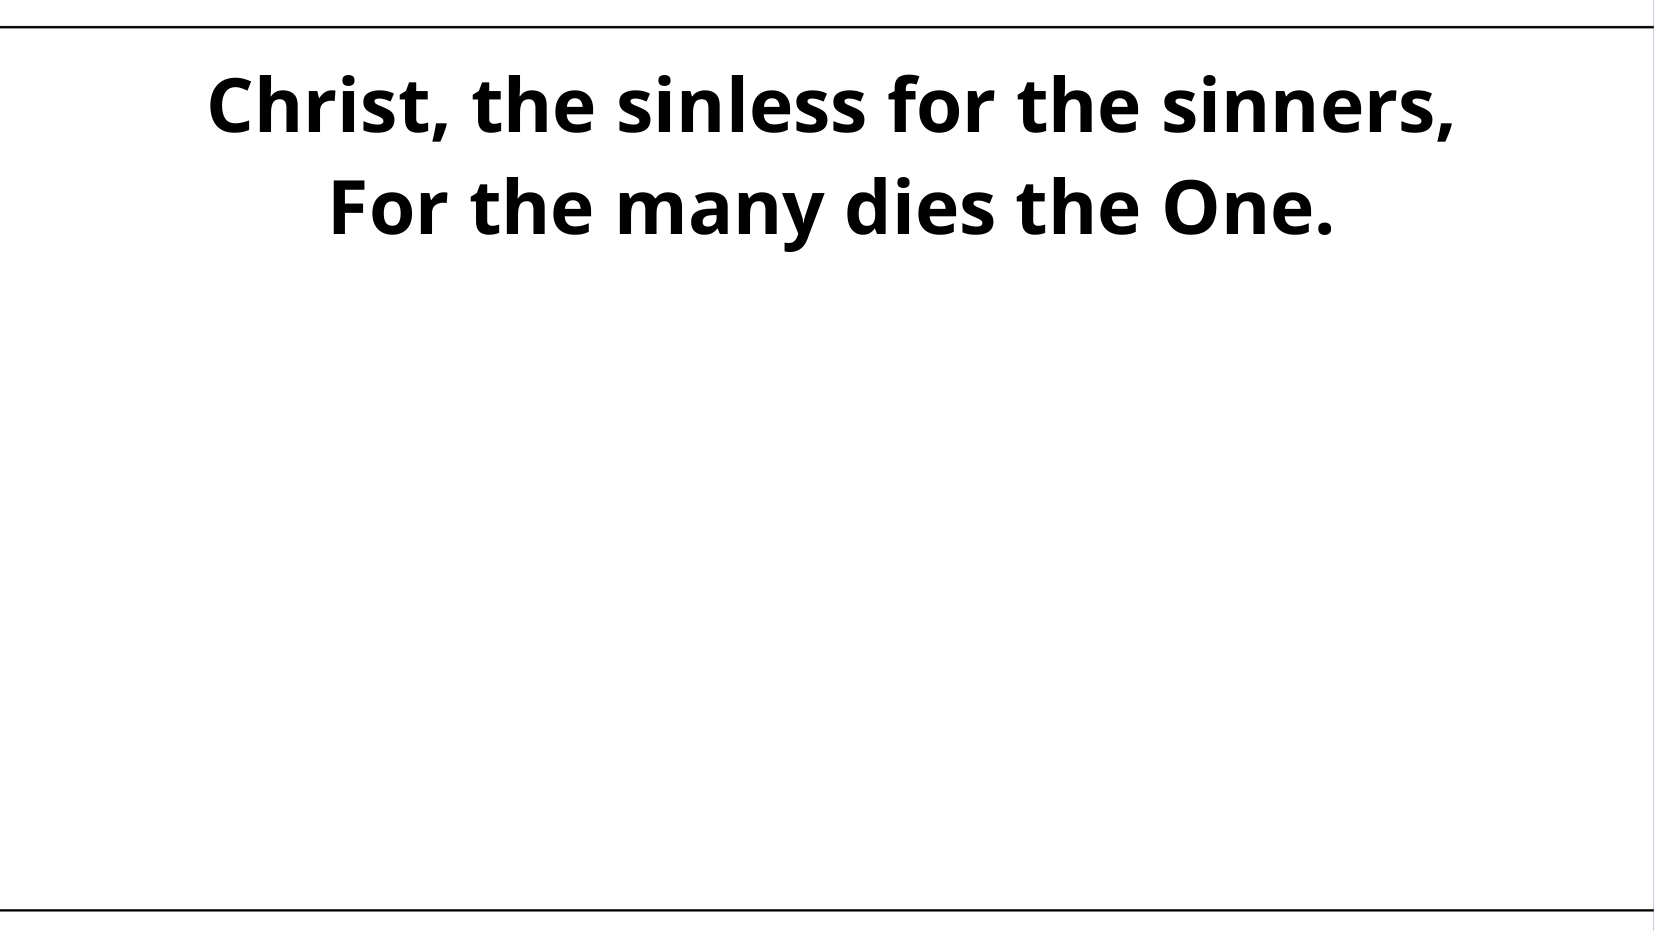

Christ, the sinless for the sinners,
For the many dies the One.